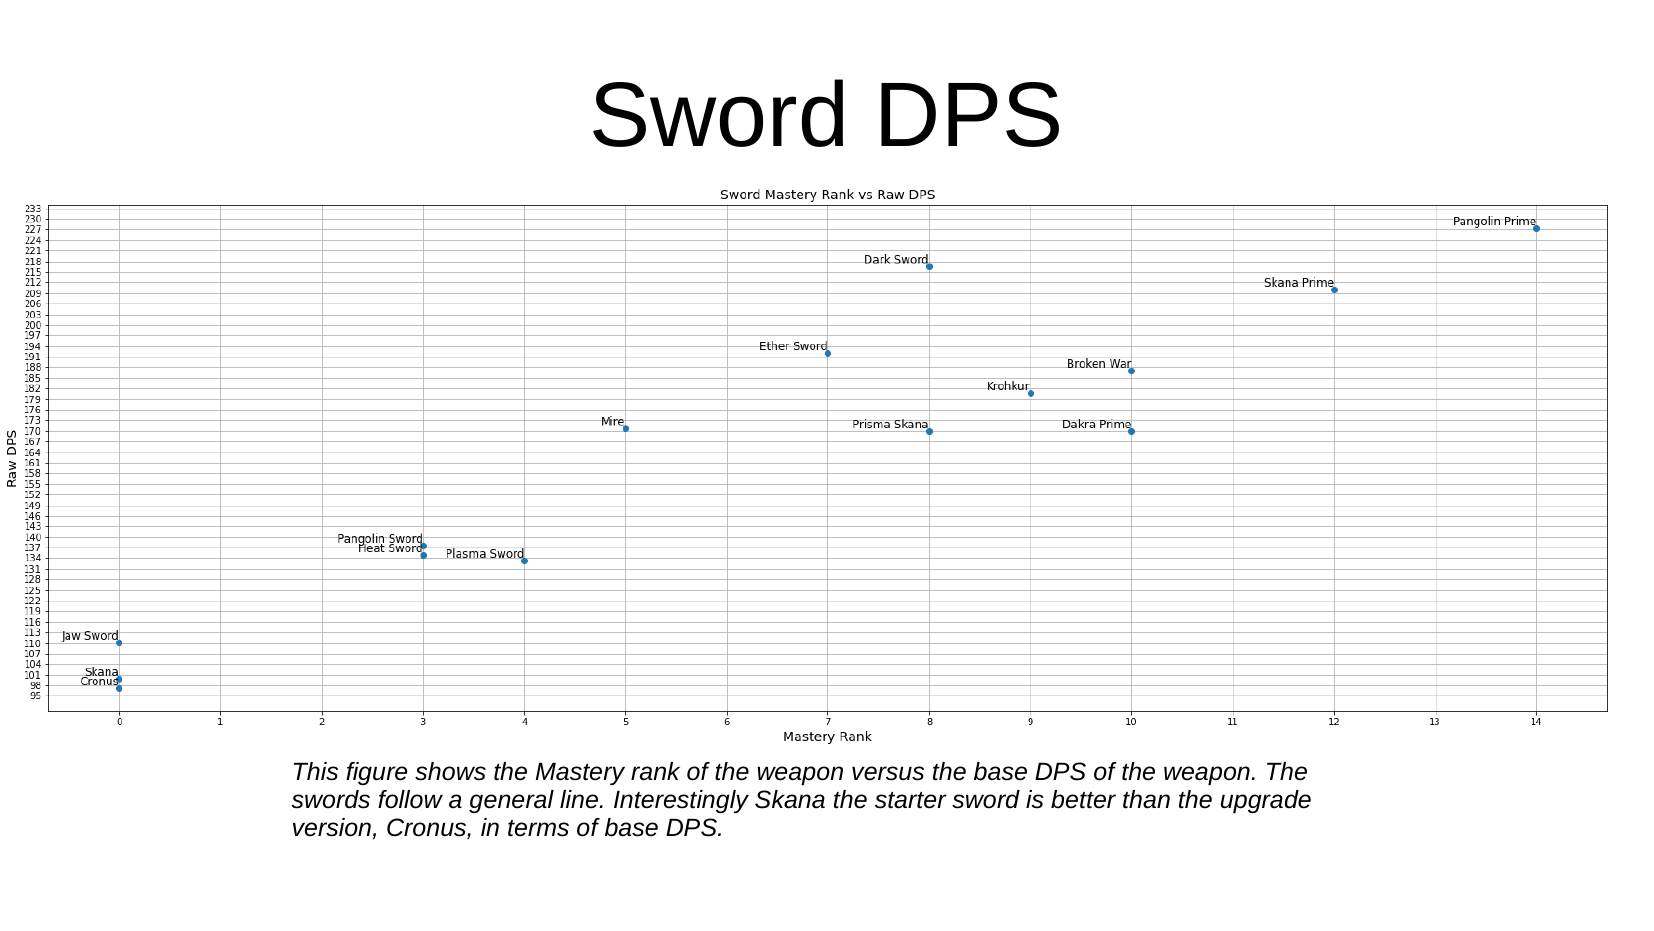

# Sword DPS
This figure shows the Mastery rank of the weapon versus the base DPS of the weapon. The swords follow a general line. Interestingly Skana the starter sword is better than the upgrade version, Cronus, in terms of base DPS.